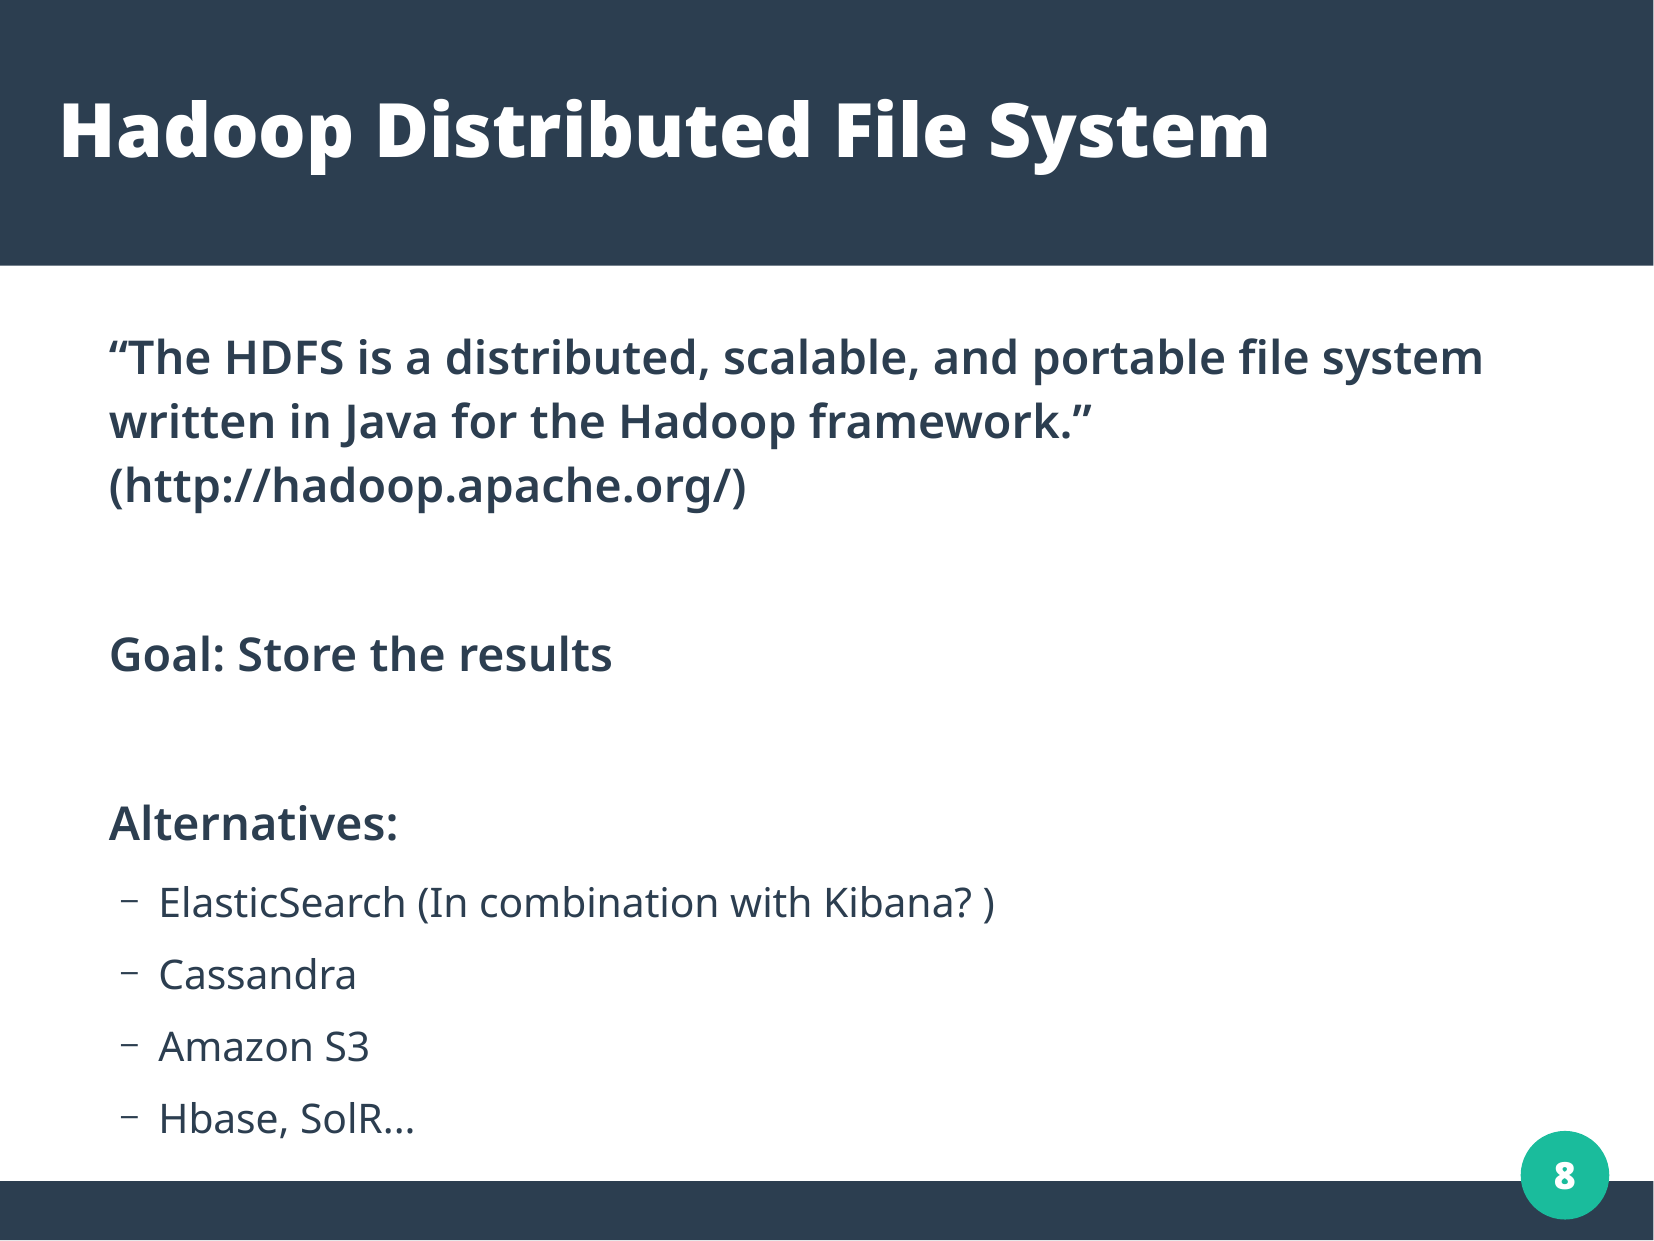

# Hadoop Distributed File System
“The HDFS is a distributed, scalable, and portable file system written in Java for the Hadoop framework.” (http://hadoop.apache.org/)
Goal: Store the results
Alternatives:
ElasticSearch (In combination with Kibana? )
Cassandra
Amazon S3
Hbase, SolR...
8